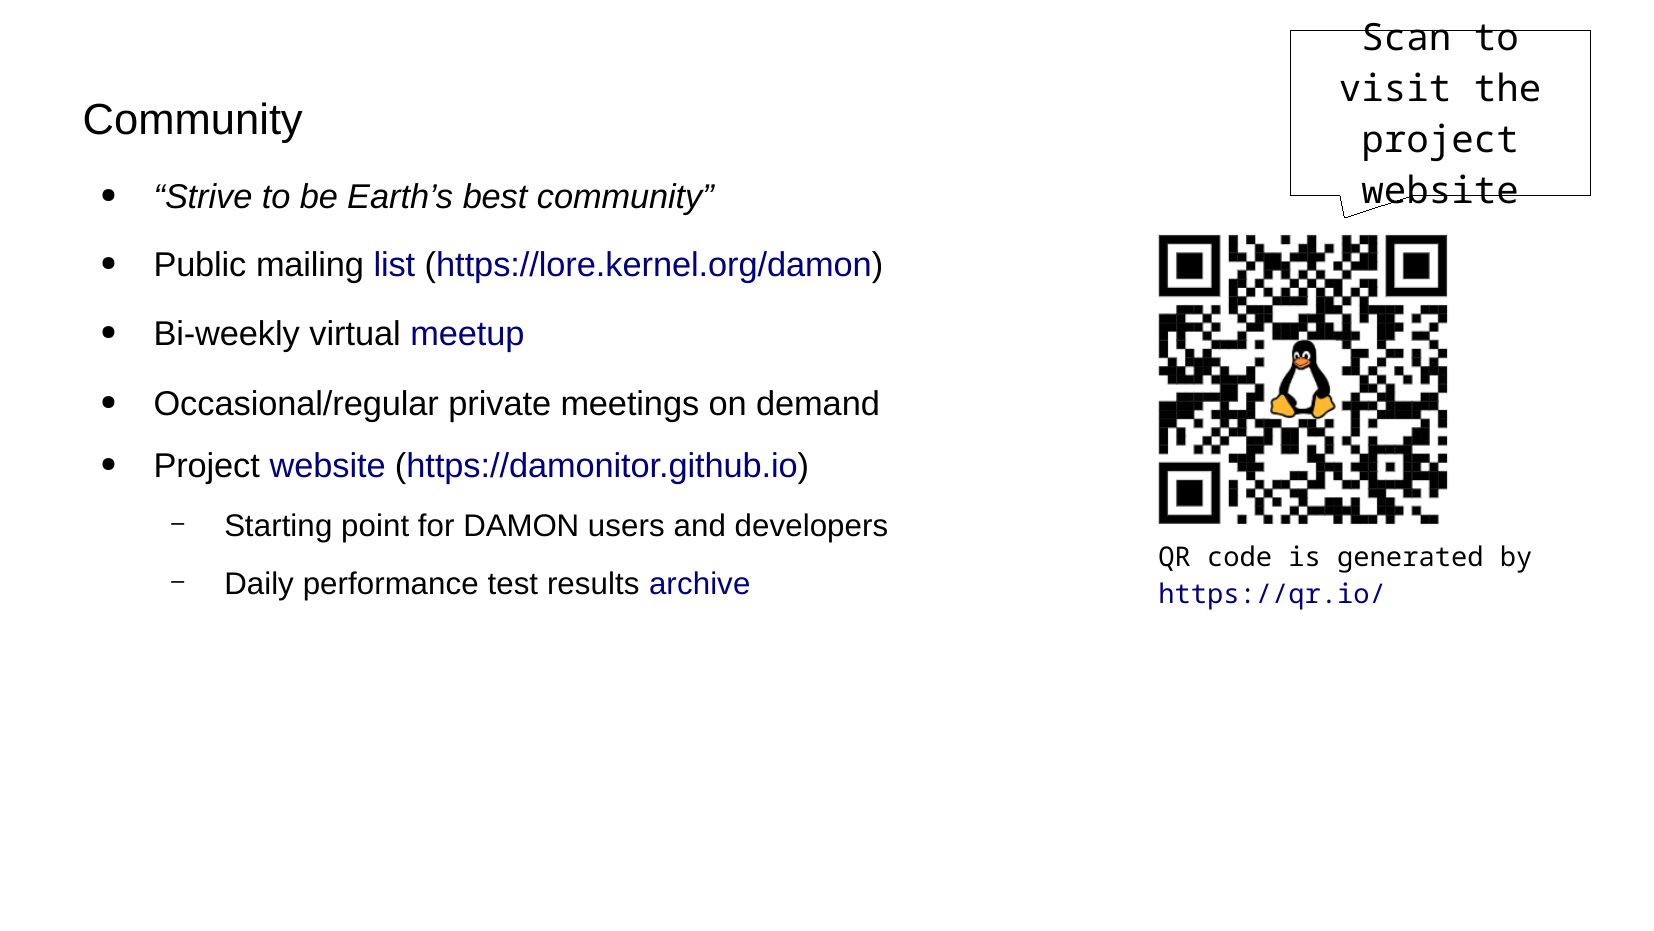

Scan to visit the project website
# Community
“Strive to be Earth’s best community”
Public mailing list (https://lore.kernel.org/damon)
Bi-weekly virtual meetup
Occasional/regular private meetings on demand
Project website (https://damonitor.github.io)
Starting point for DAMON users and developers
Daily performance test results archive
QR code is generated by https://qr.io/